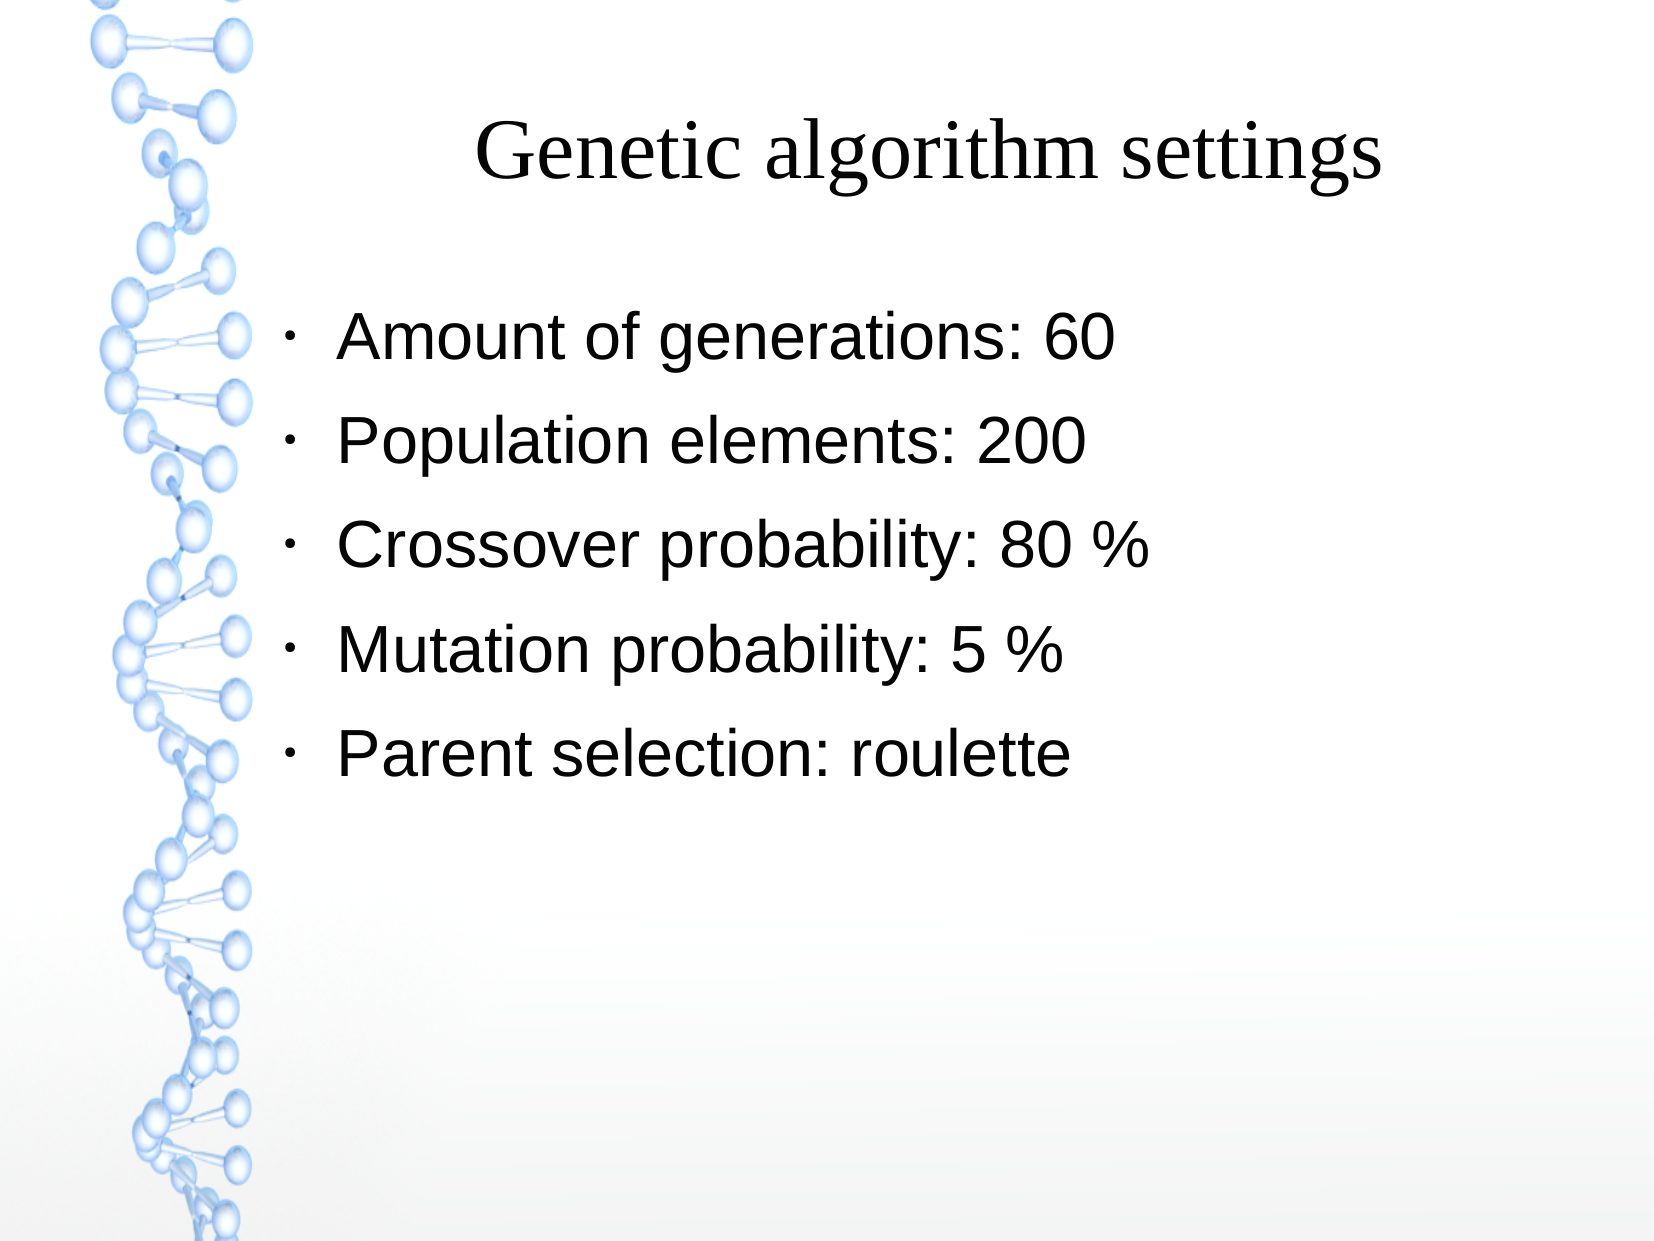

# Genetic algorithm settings
Amount of generations: 60
Population elements: 200
Crossover probability: 80 %
Mutation probability: 5 %
Parent selection: roulette